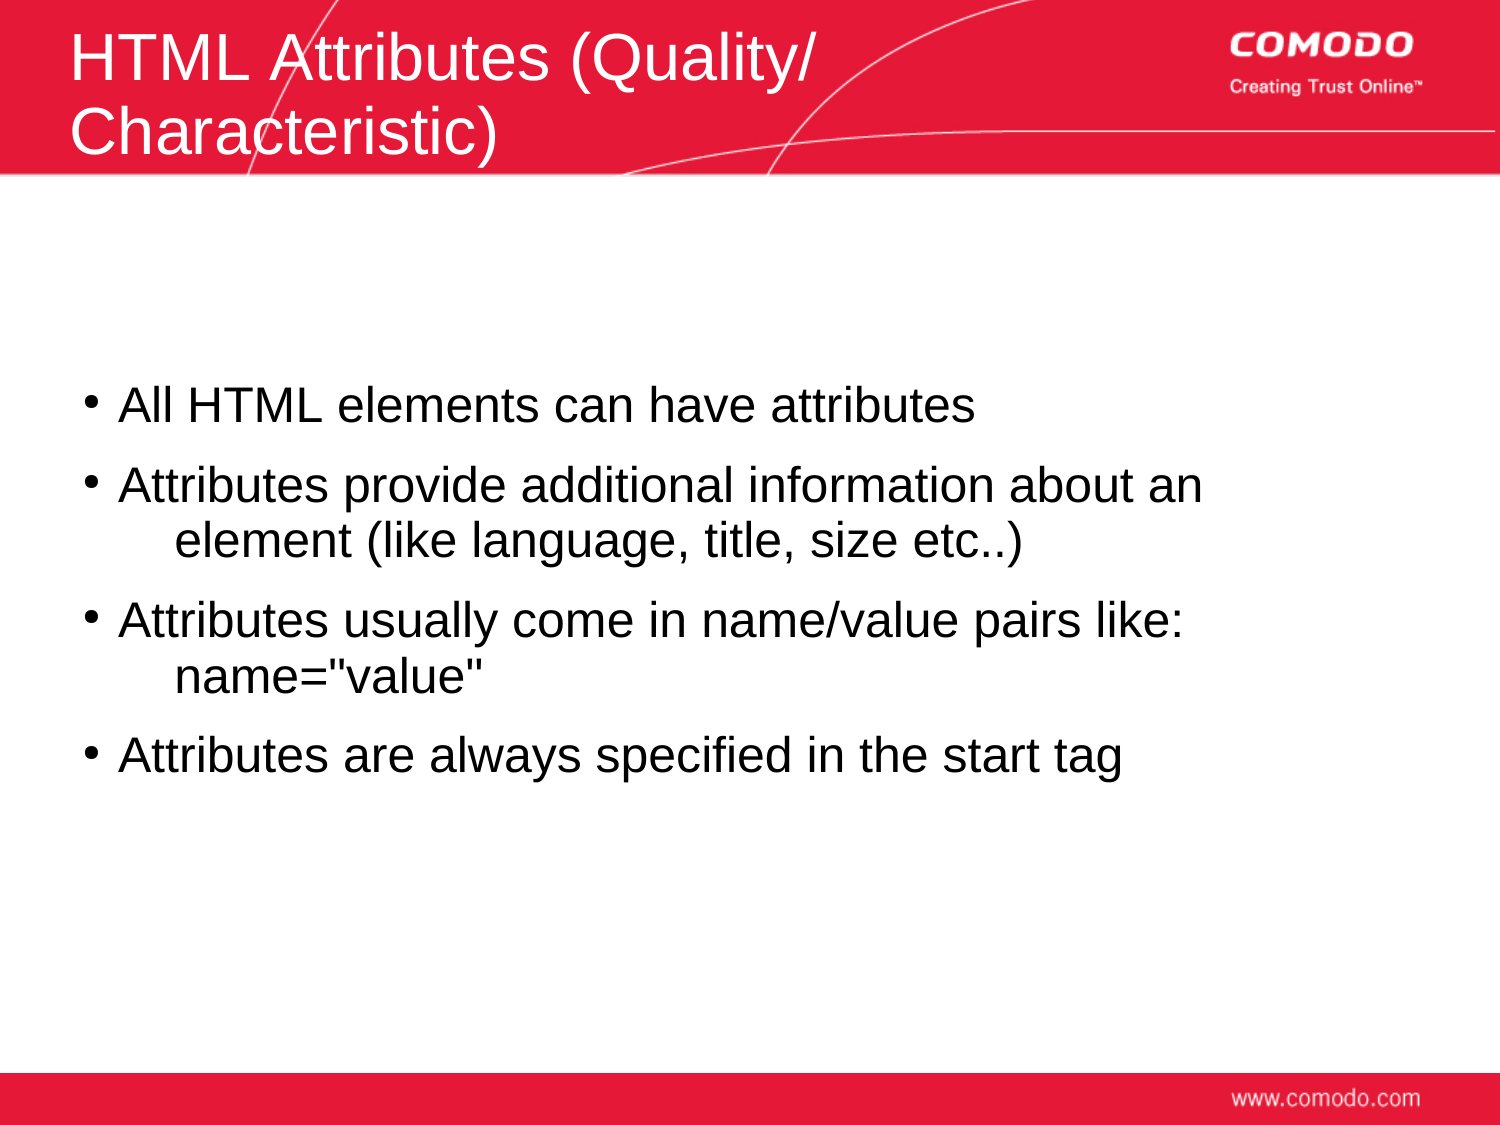

# HTML Attributes (Quality/ Characteristic)
All HTML elements can have attributes
Attributes provide additional information about an element (like language, title, size etc..)
Attributes usually come in name/value pairs like: name="value"
Attributes are always specified in the start tag